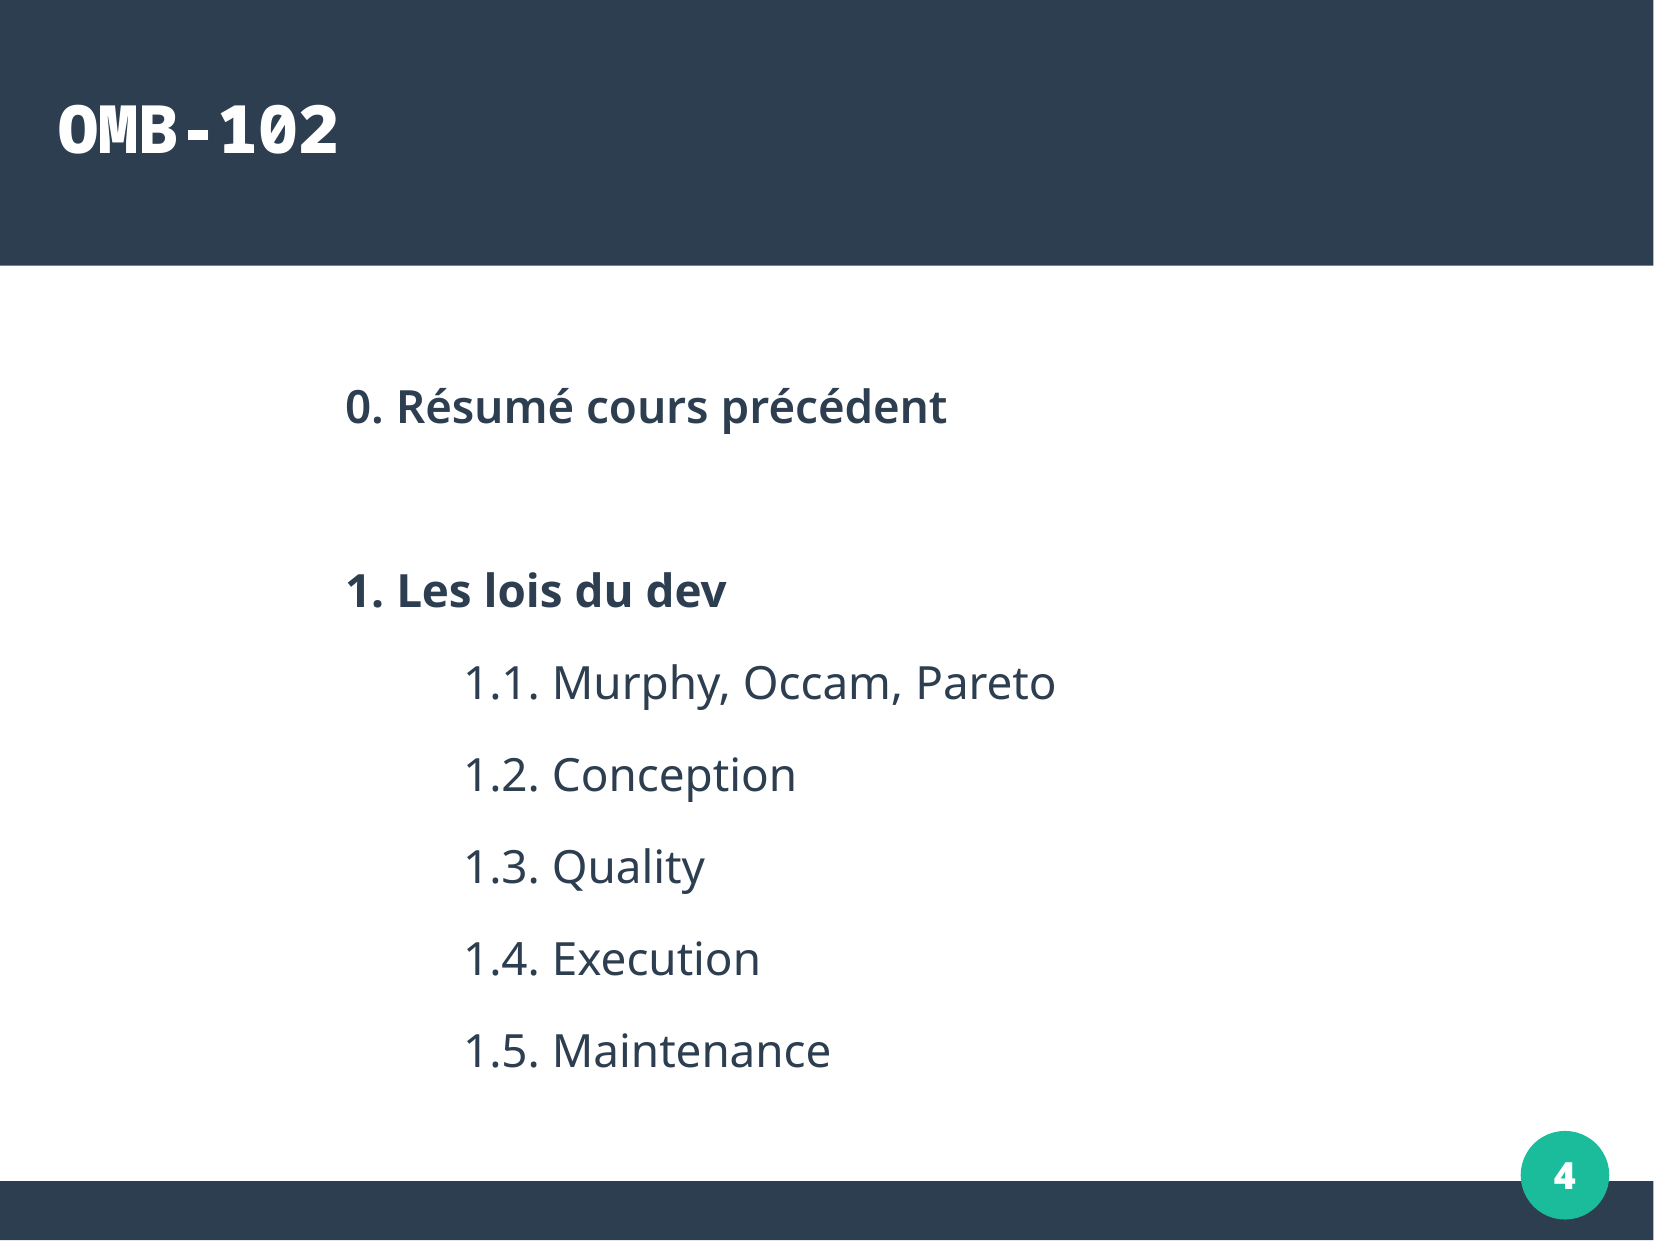

# OMB-102
0. Résumé cours précédent
1. Les lois du dev
1.1. Murphy, Occam, Pareto
1.2. Conception
1.3. Quality
1.4. Execution
1.5. Maintenance
4